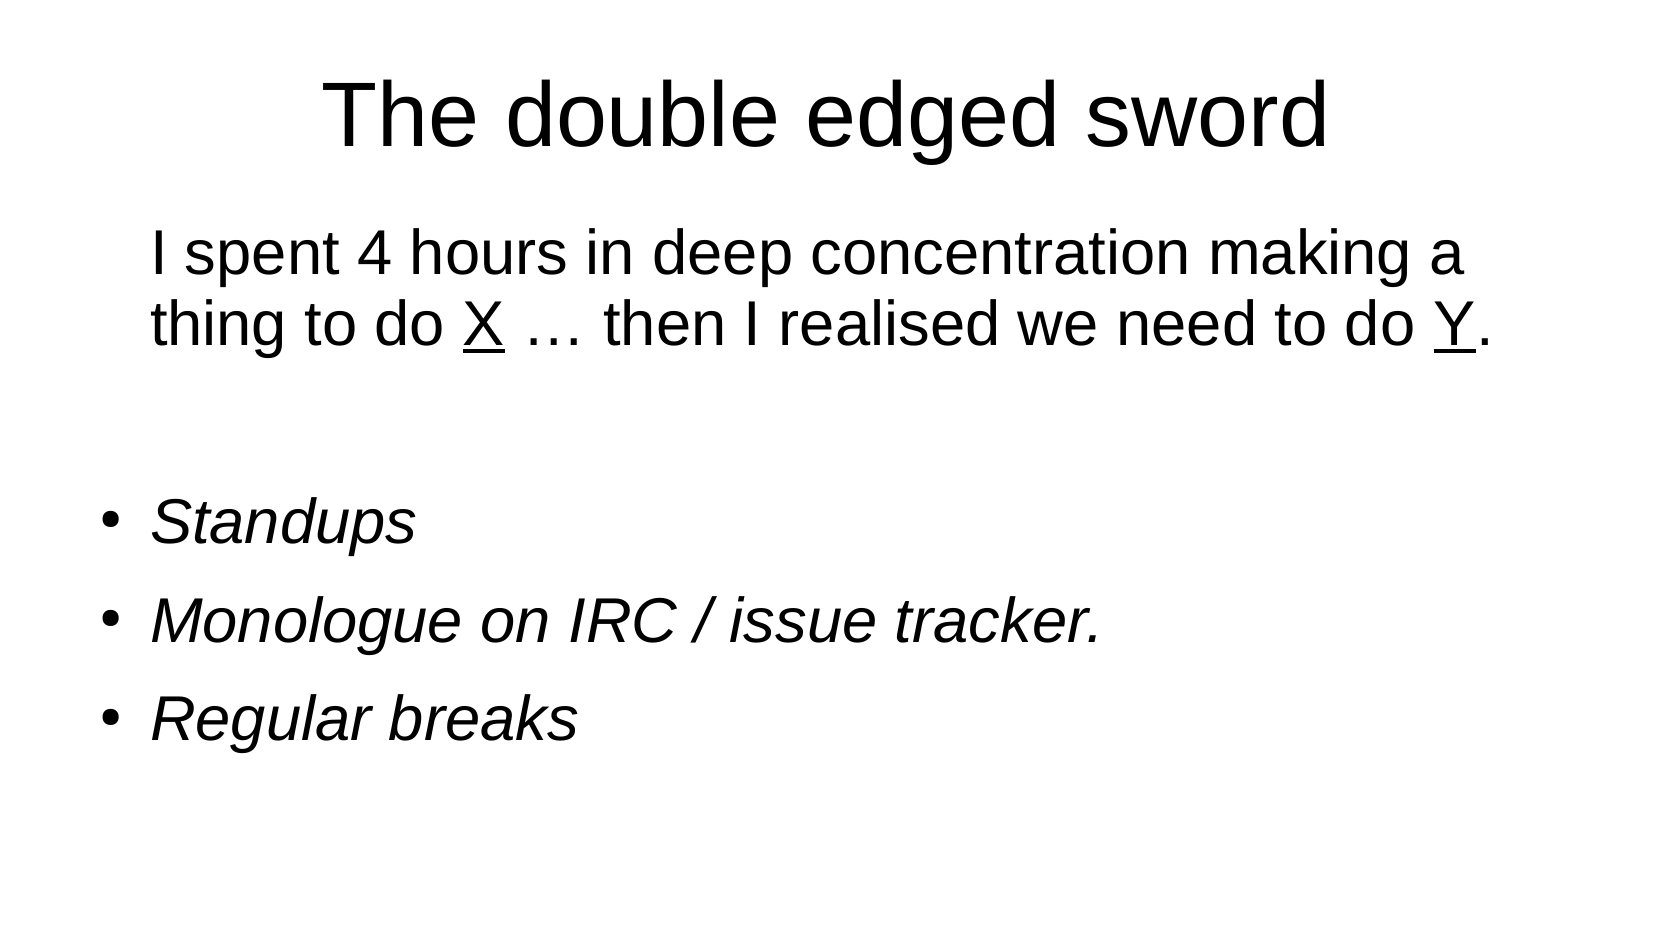

# The double edged sword
I spent 4 hours in deep concentration making a thing to do X … then I realised we need to do Y.
Standups
Monologue on IRC / issue tracker.
Regular breaks